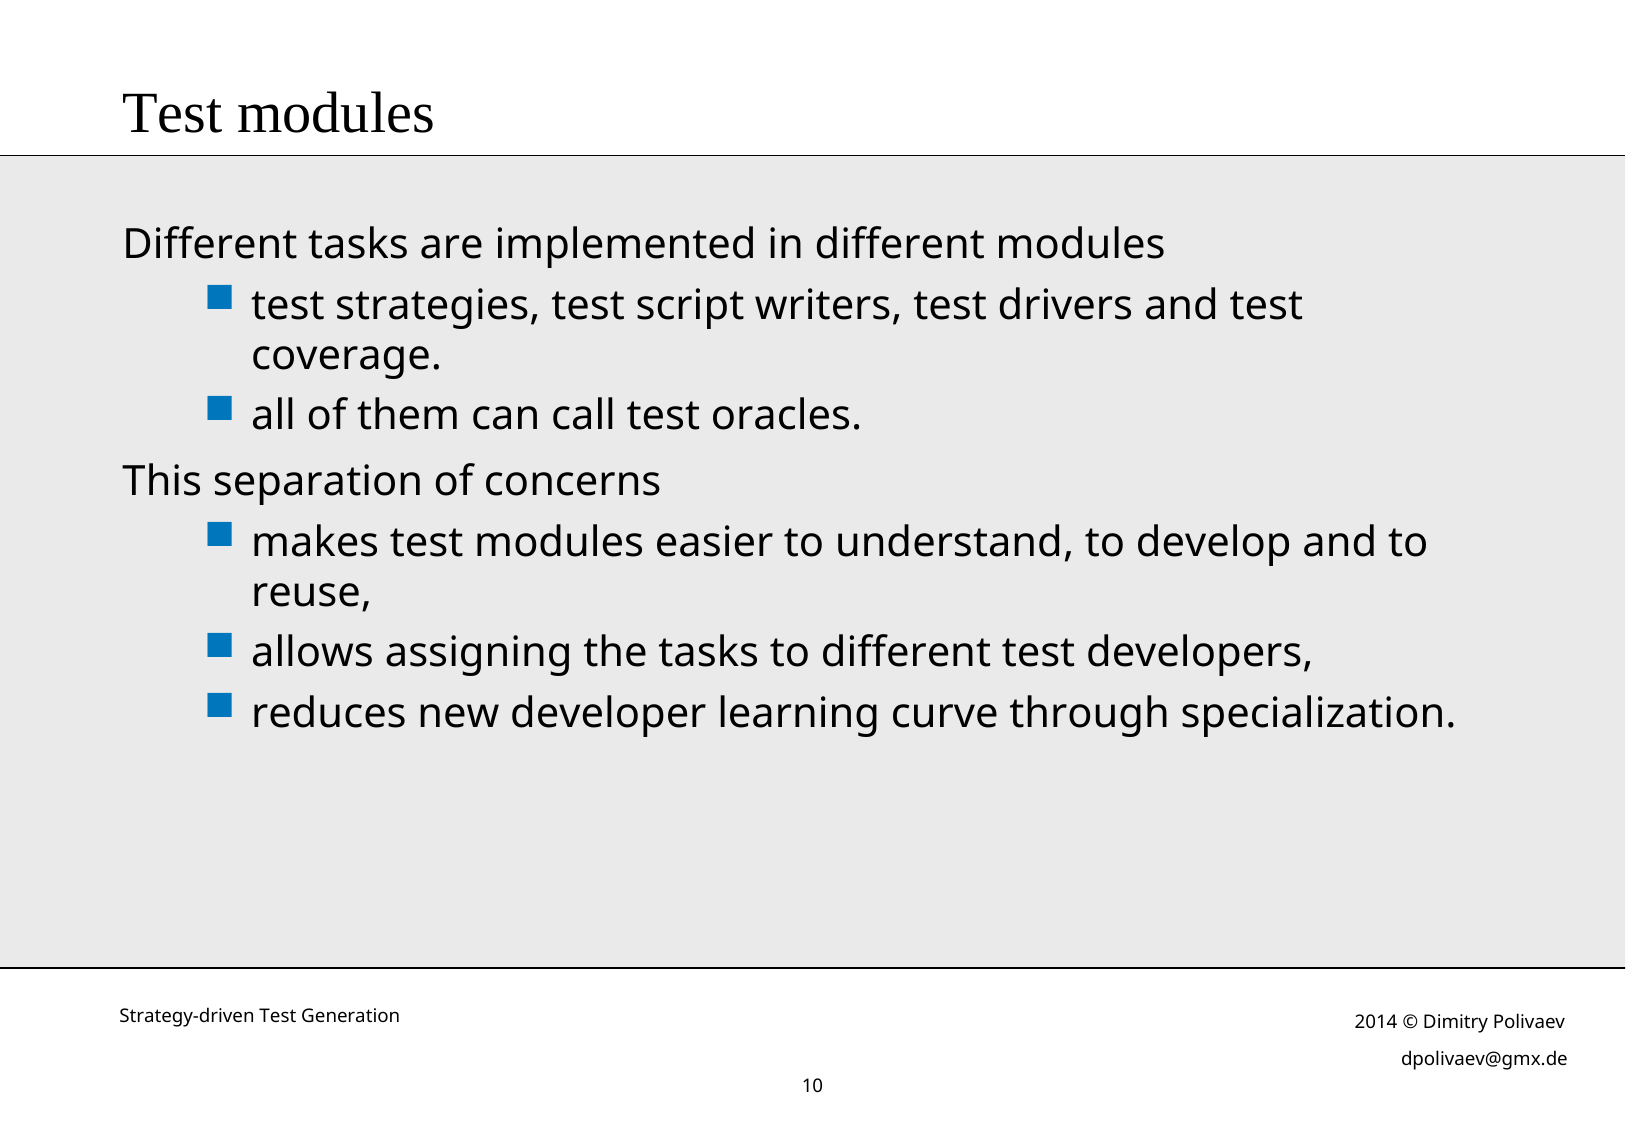

# Test modules
Different tasks are implemented in different modules
test strategies, test script writers, test drivers and test coverage.
all of them can call test oracles.
This separation of concerns
makes test modules easier to understand, to develop and to reuse,
allows assigning the tasks to different test developers,
reduces new developer learning curve through specialization.